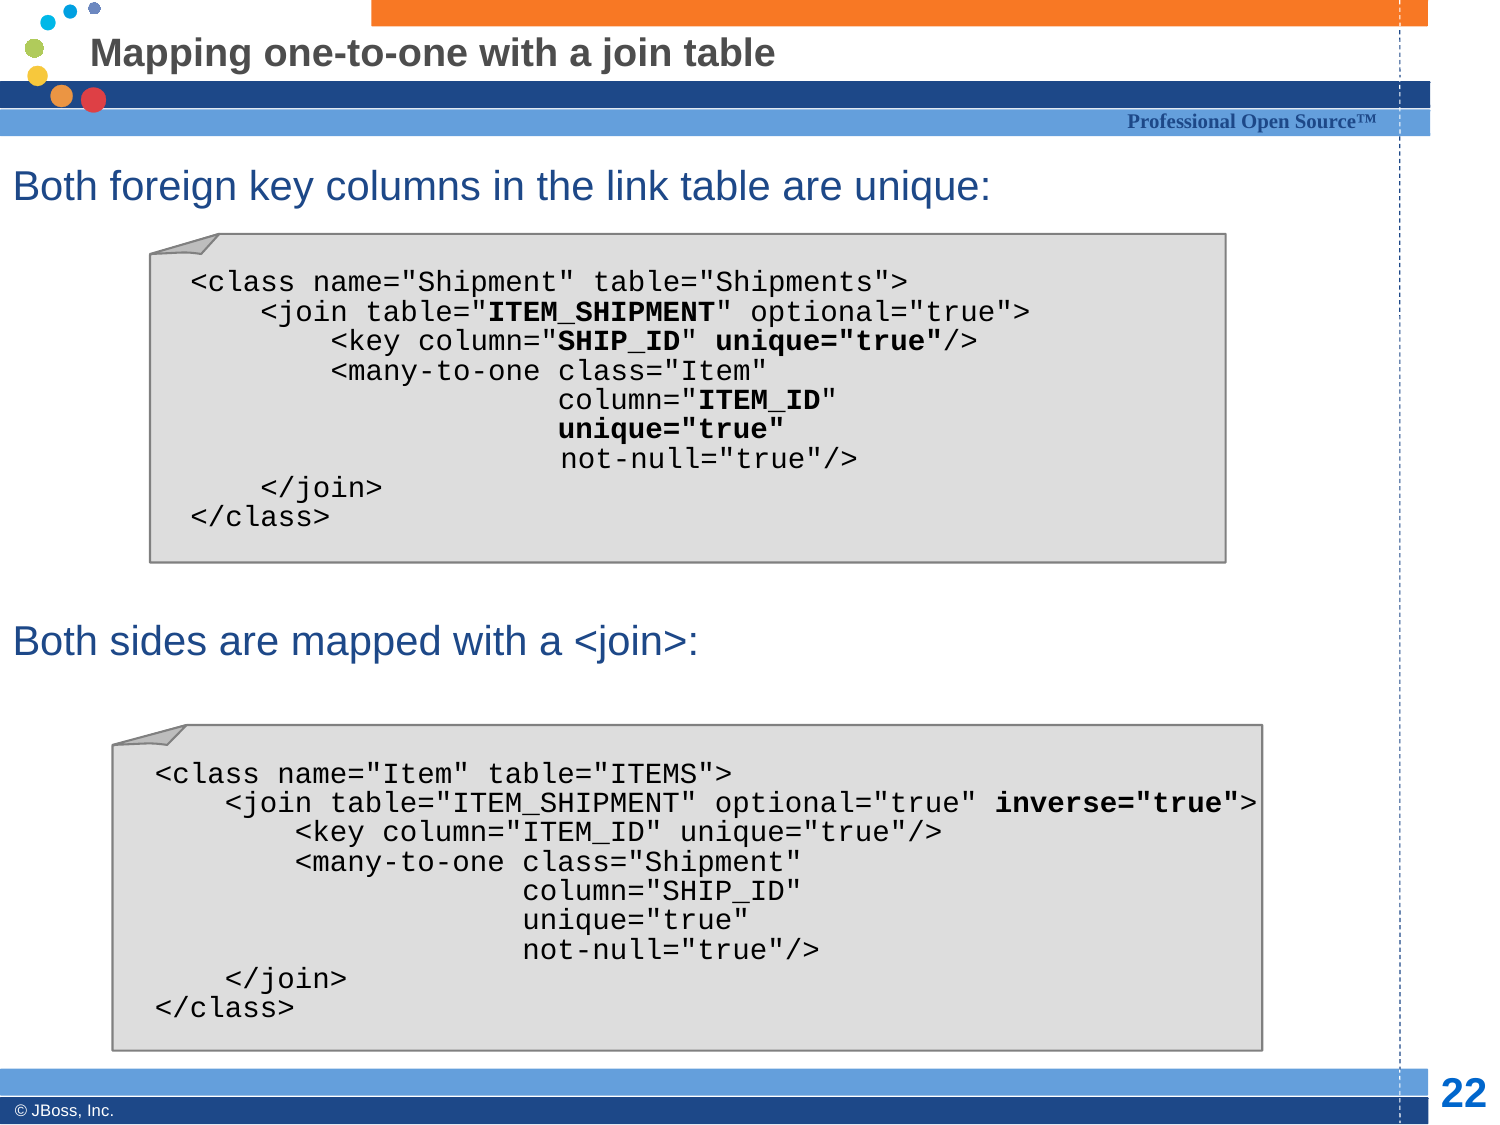

# Mapping one-to-one with a join table
Both foreign key columns in the link table are unique:
Both sides are mapped with a <join>:
<class name="Shipment" table="Shipments">
 <join table="ITEM_SHIPMENT" optional="true">
 <key column="SHIP_ID" unique="true"/>
 <many-to-one class="Item"
 column="ITEM_ID"
 unique="true"
		 not-null="true"/>
 </join>
</class>
<class name="Item" table="ITEMS">
 <join table="ITEM_SHIPMENT" optional="true" inverse="true">
 <key column="ITEM_ID" unique="true"/>
 <many-to-one class="Shipment"
 column="SHIP_ID"
 unique="true"
 not-null="true"/>
 </join>
</class>